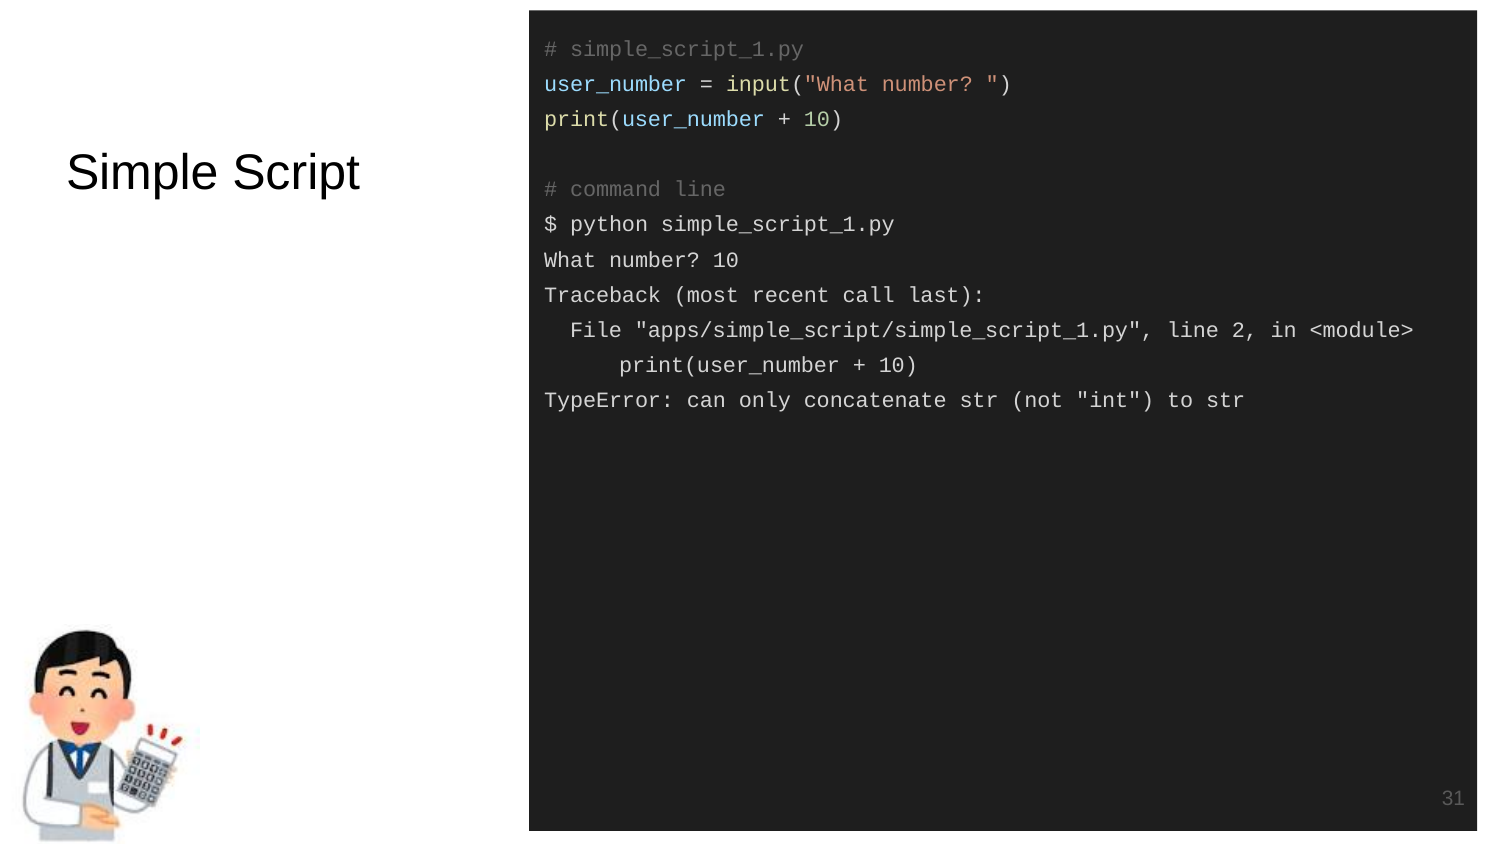

# simple_script_1.py
user_number = input("What number? ")
print(user_number + 10)
# command line
$ python simple_script_1.py
What number? 10
Traceback (most recent call last):
 File "apps/simple_script/simple_script_1.py", line 2, in <module>
	print(user_number + 10)
TypeError: can only concatenate str (not "int") to str
# Simple Script